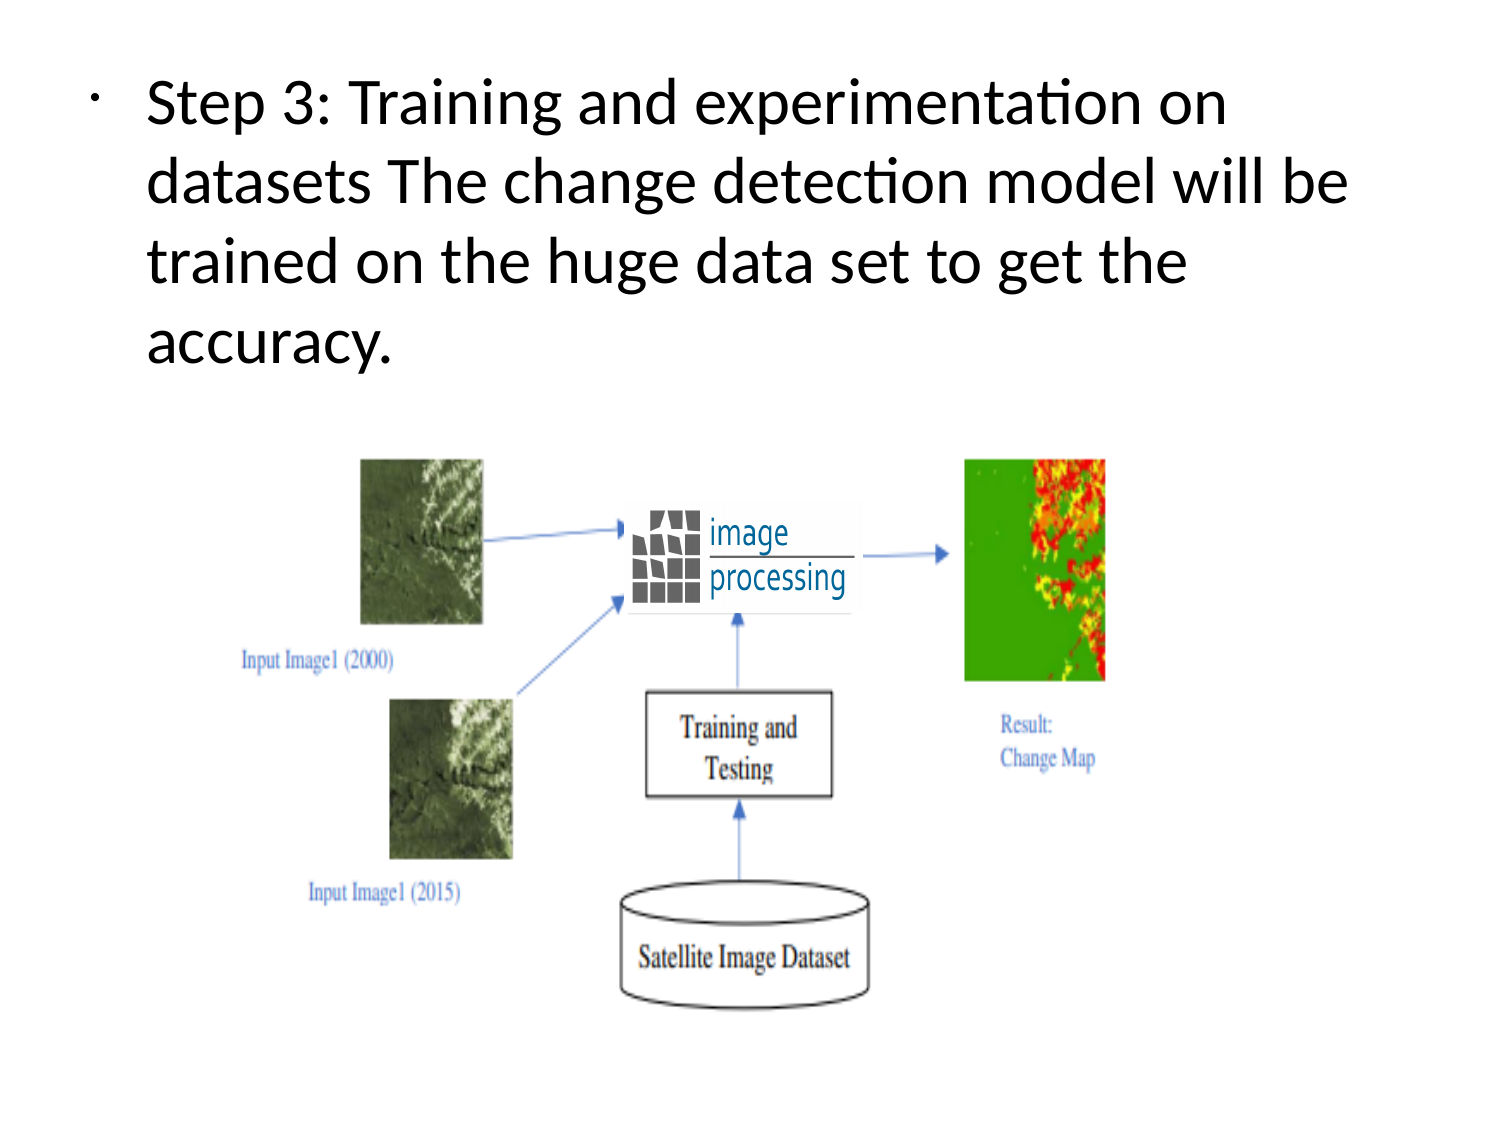

# Step 3: Training and experimentation on datasets The change detection model will be trained on the huge data set to get the accuracy.